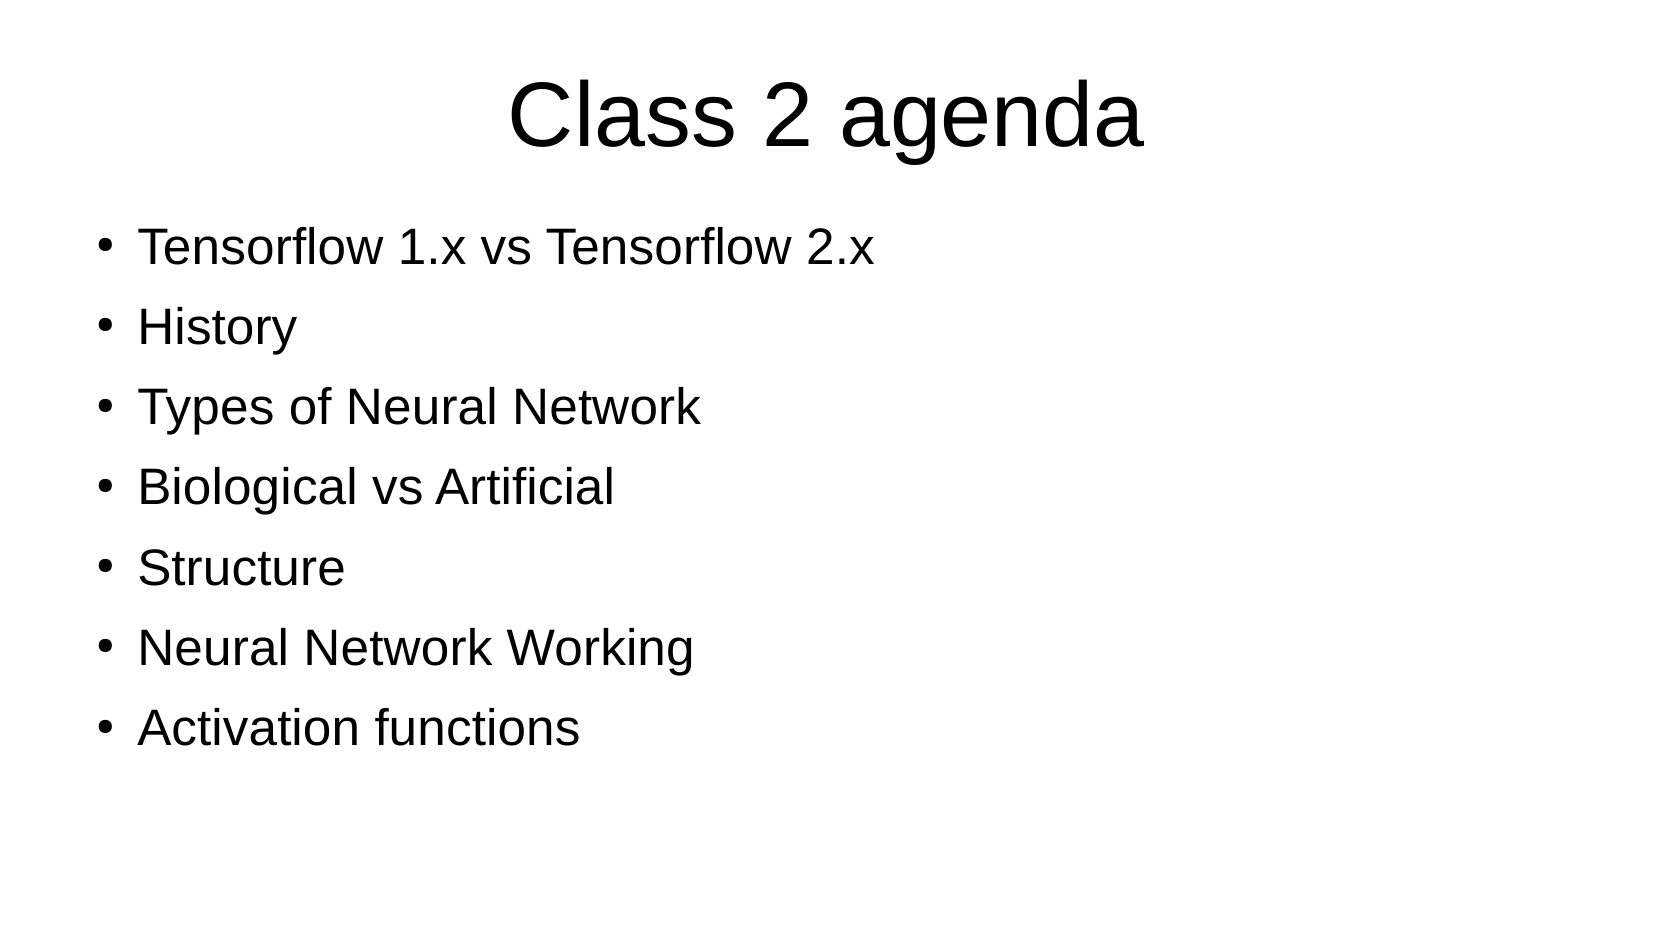

# Class 2 agenda
Tensorflow 1.x vs Tensorflow 2.x
History
Types of Neural Network
Biological vs Artificial
Structure
Neural Network Working
Activation functions